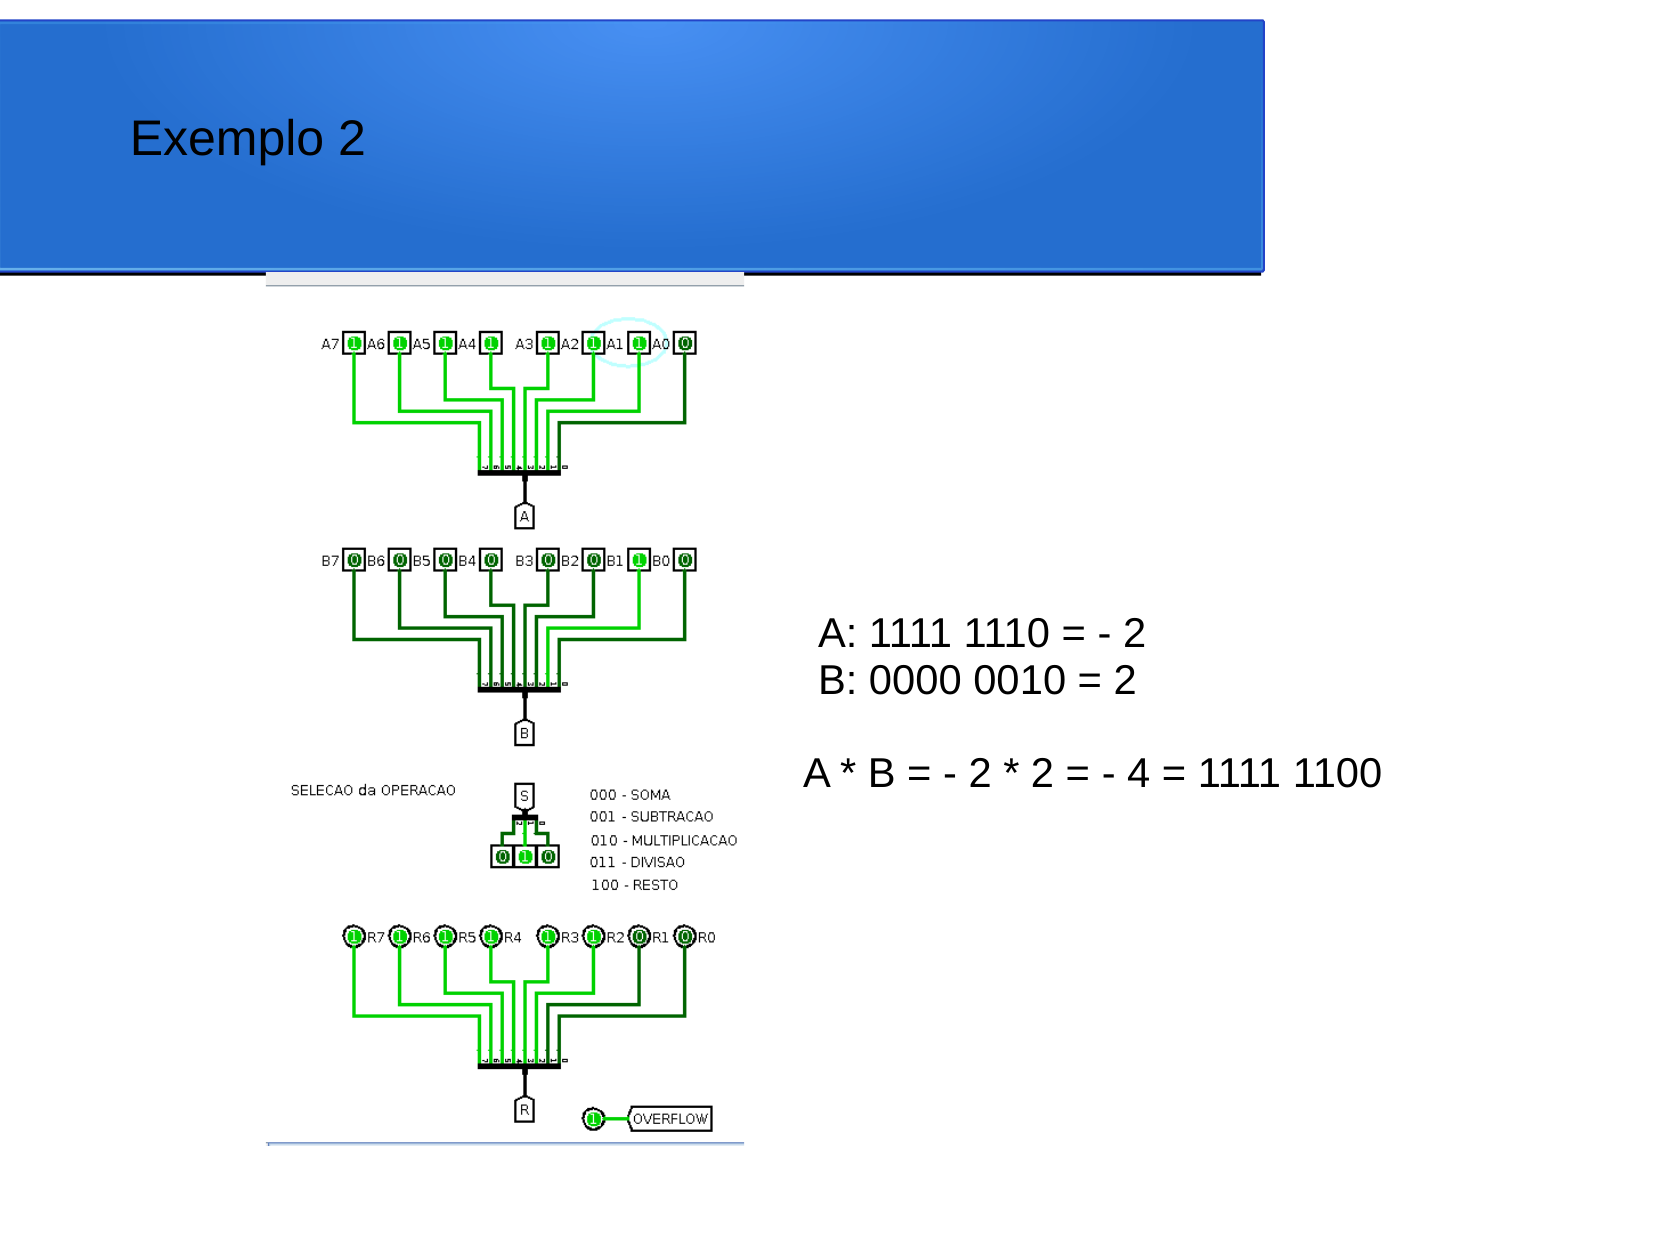

# Exemplo 2
A: 1111 1110 = - 2
B: 0000 0010 = 2
A * B = - 2 * 2 = - 4 = 1111 1100